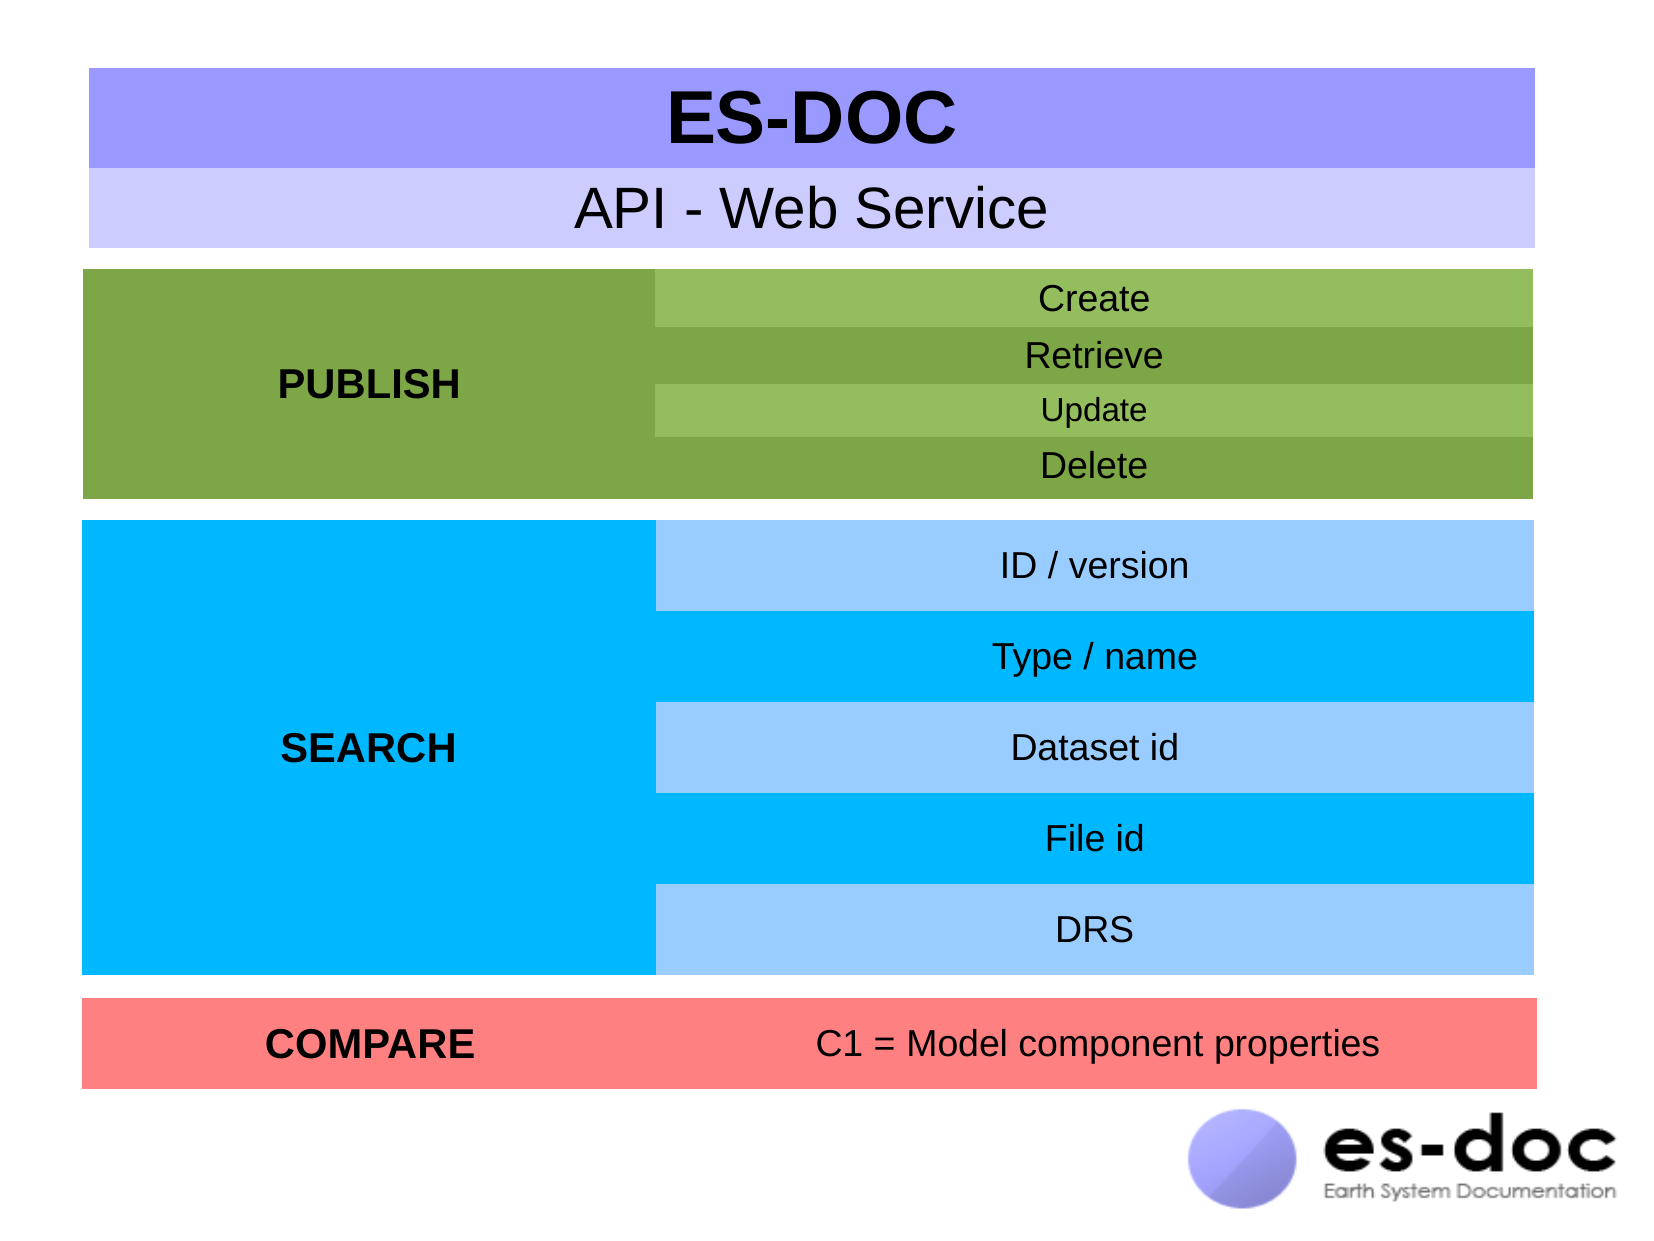

| ES-DOC |
| --- |
| API - Web Service |
| PUBLISH | Create |
| --- | --- |
| | Retrieve |
| | Update |
| | Delete |
| SEARCH | ID / version |
| --- | --- |
| | Type / name |
| | Dataset id |
| | File id |
| | DRS |
| COMPARE | C1 = Model component properties |
| --- | --- |